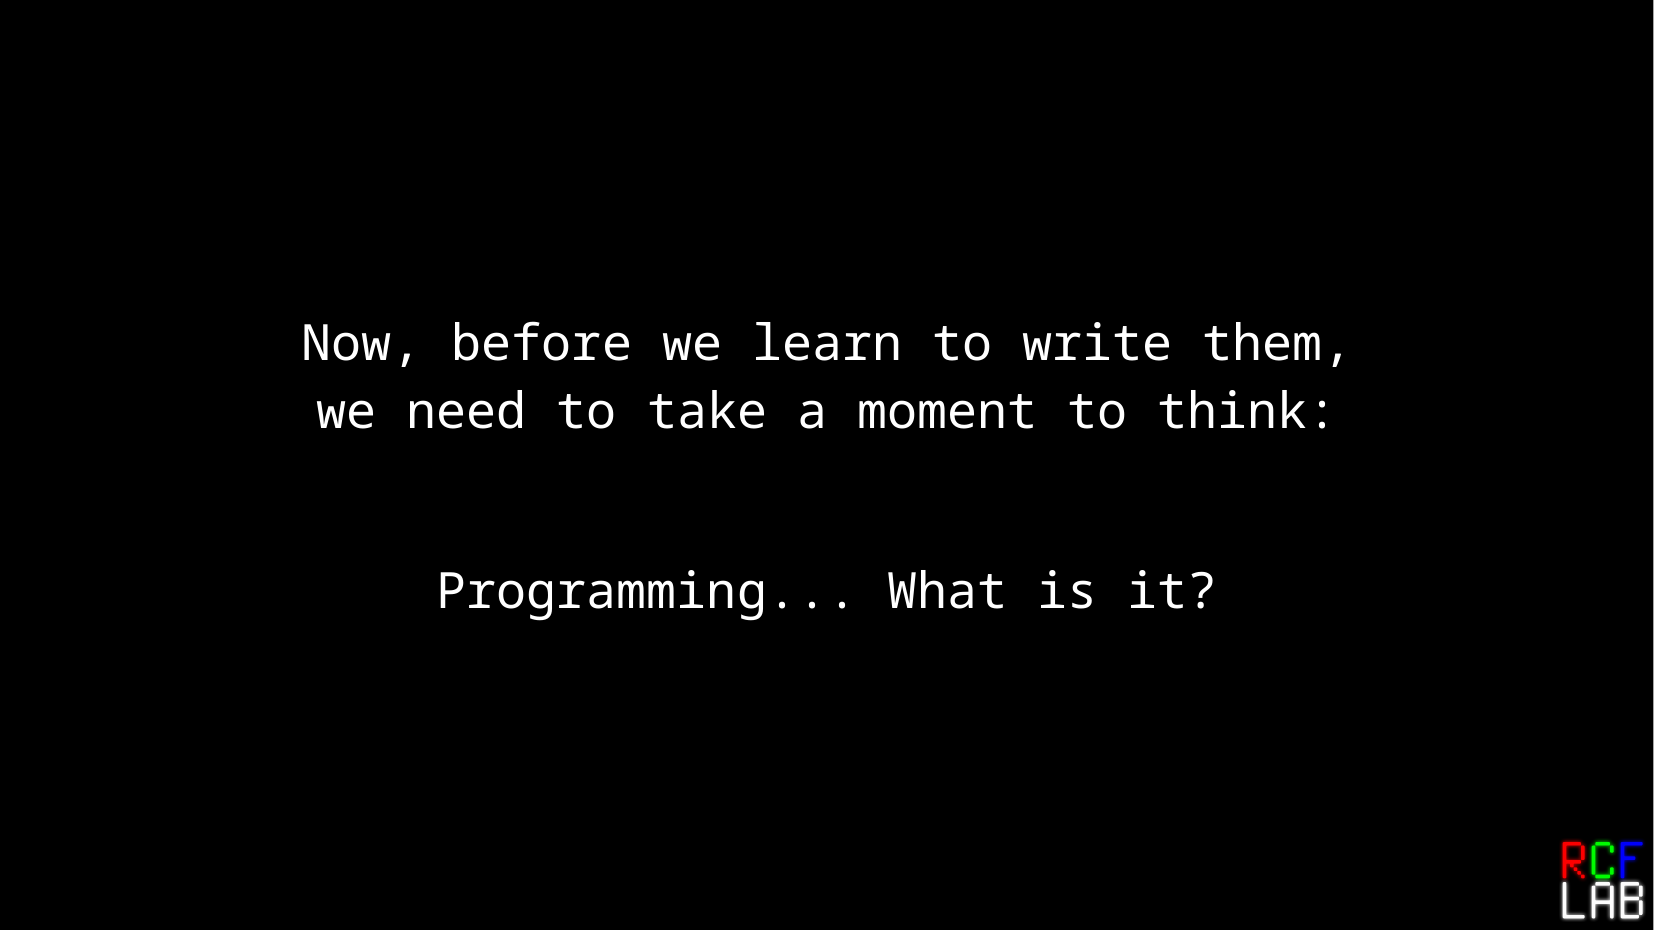

# Now, before we learn to write them, we need to take a moment to think:
Programming... What is it?